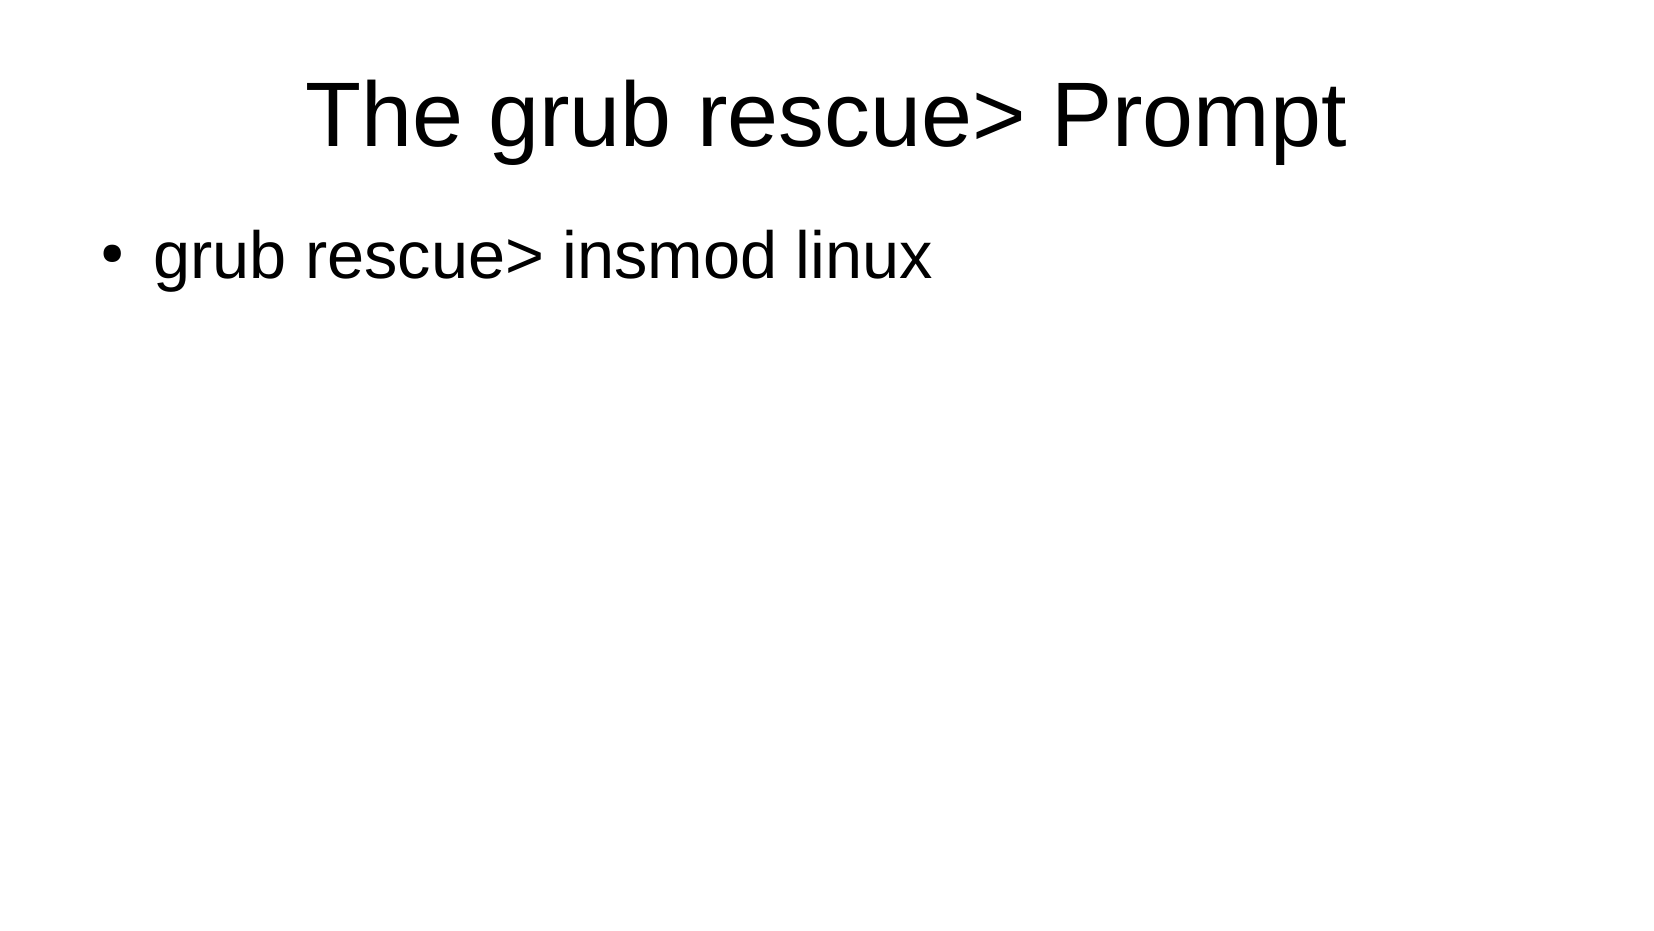

# The grub rescue> Prompt
grub rescue> insmod linux